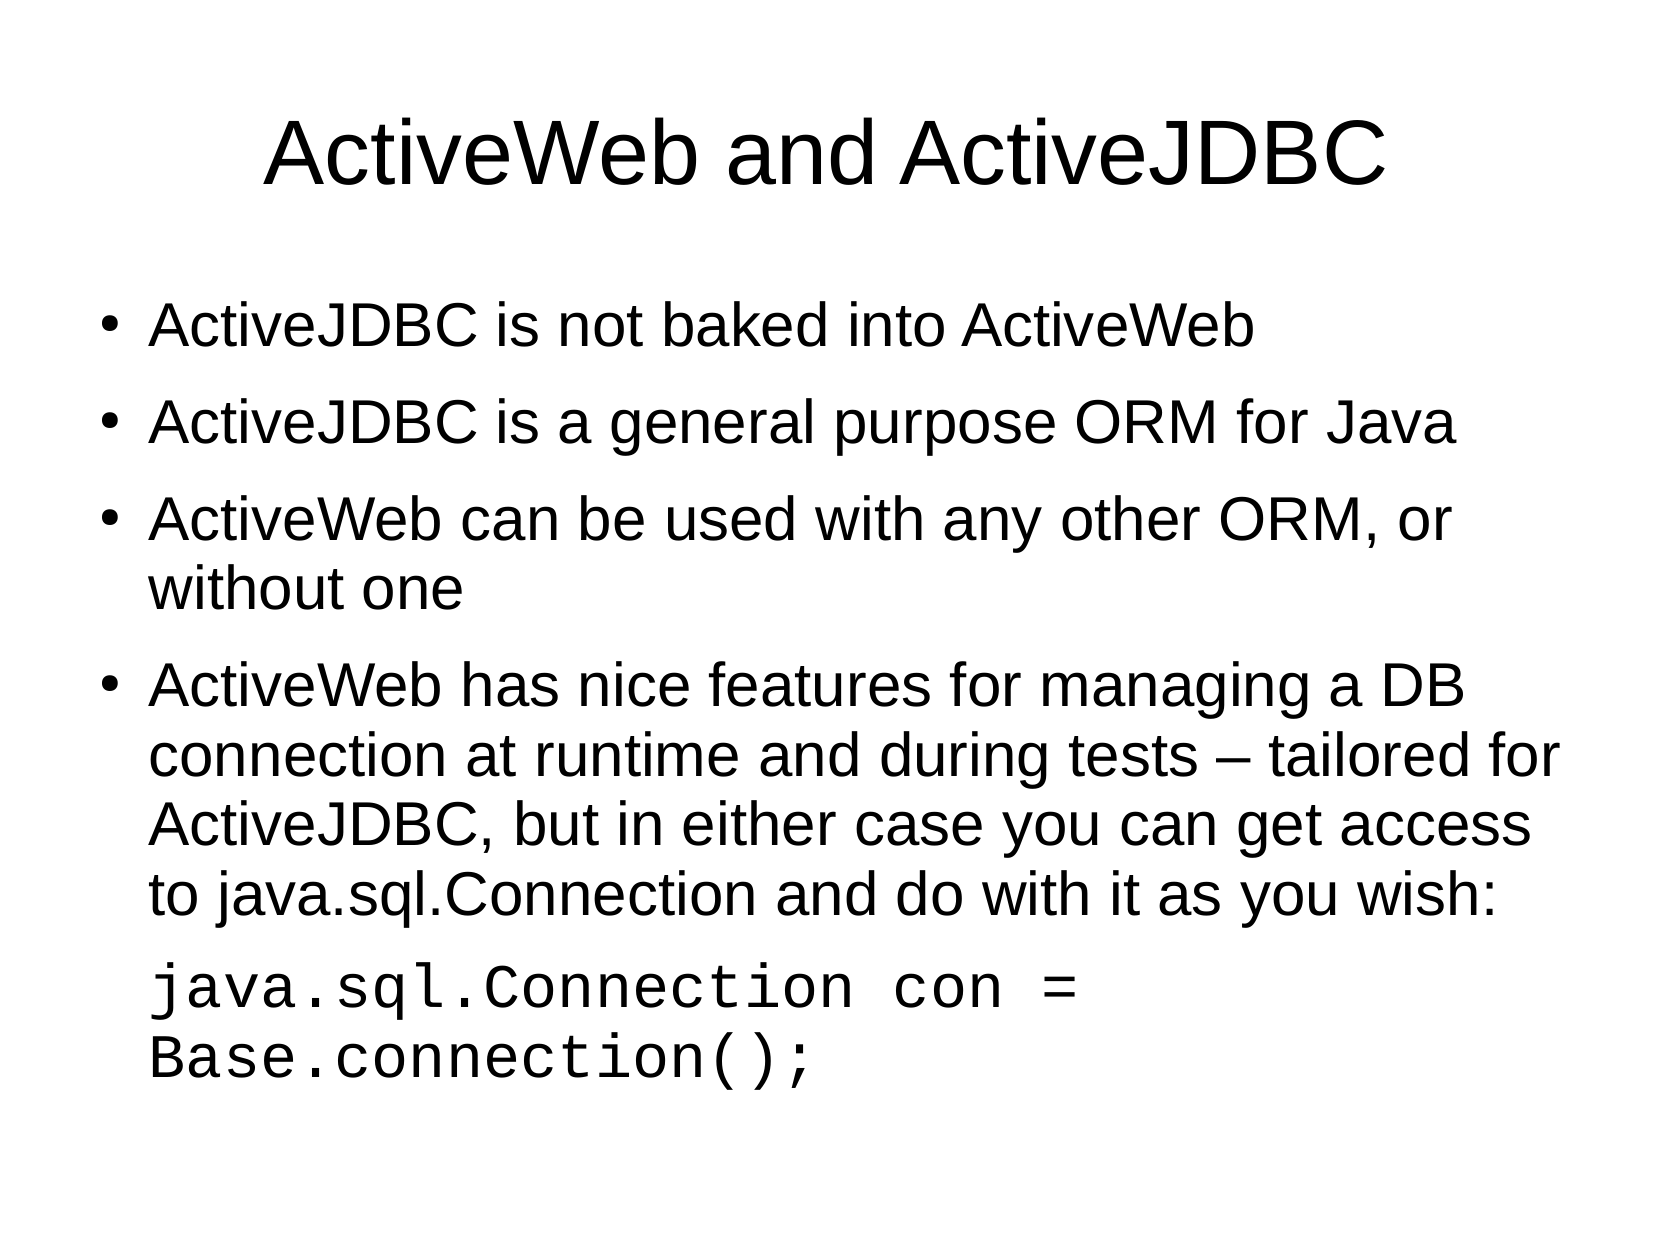

# ActiveWeb and ActiveJDBC
ActiveJDBC is not baked into ActiveWeb
ActiveJDBC is a general purpose ORM for Java
ActiveWeb can be used with any other ORM, or without one
ActiveWeb has nice features for managing a DB connection at runtime and during tests – tailored for ActiveJDBC, but in either case you can get access to java.sql.Connection and do with it as you wish:
java.sql.Connection con = Base.connection();